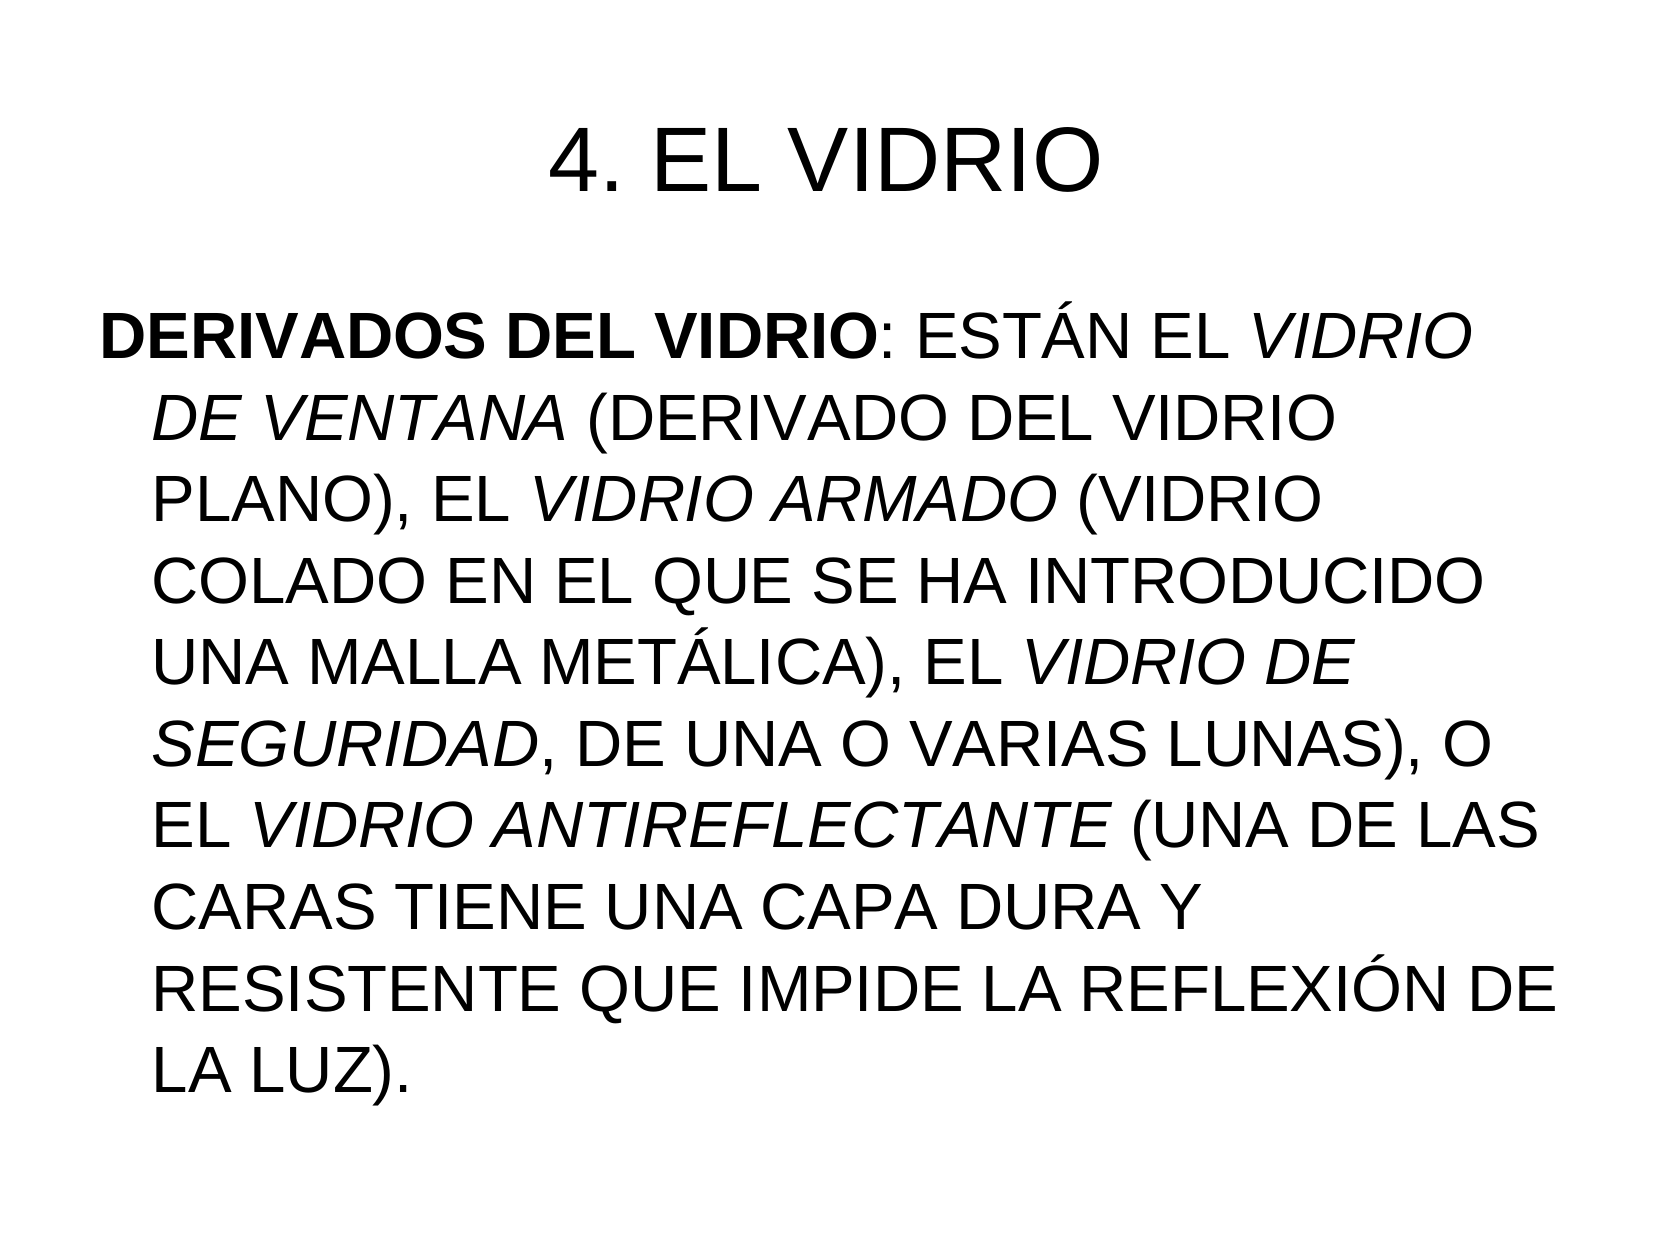

# 4. EL VIDRIO
DERIVADOS DEL VIDRIO: ESTÁN EL VIDRIO DE VENTANA (DERIVADO DEL VIDRIO PLANO), EL VIDRIO ARMADO (VIDRIO COLADO EN EL QUE SE HA INTRODUCIDO UNA MALLA METÁLICA), EL VIDRIO DE SEGURIDAD, DE UNA O VARIAS LUNAS), O EL VIDRIO ANTIREFLECTANTE (UNA DE LAS CARAS TIENE UNA CAPA DURA Y RESISTENTE QUE IMPIDE LA REFLEXIÓN DE LA LUZ).